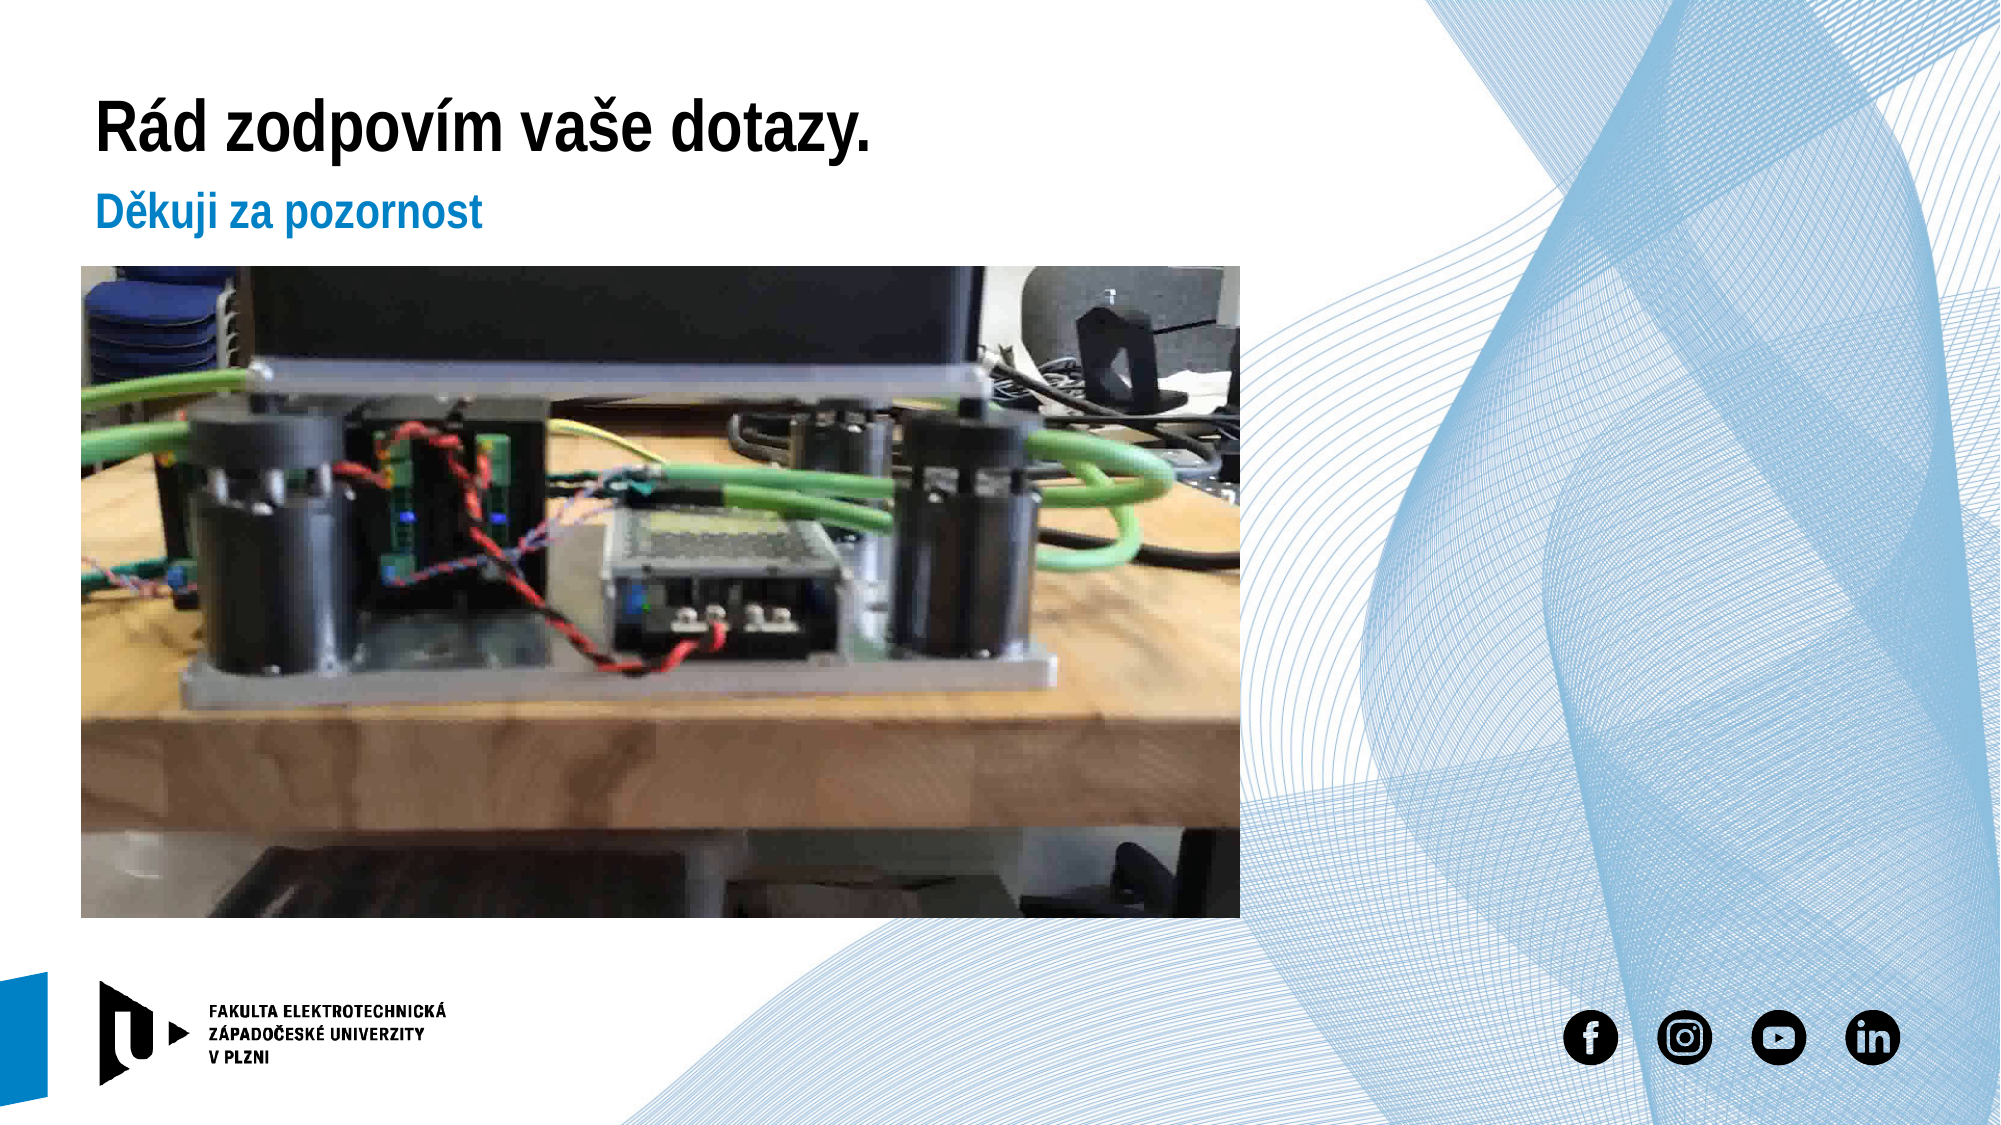

# Rád zodpovím vaše dotazy.
Děkuji za pozornost
Autor: Bc. Pavel Michalecký
Vedoucí: Ing. Martin Vítek